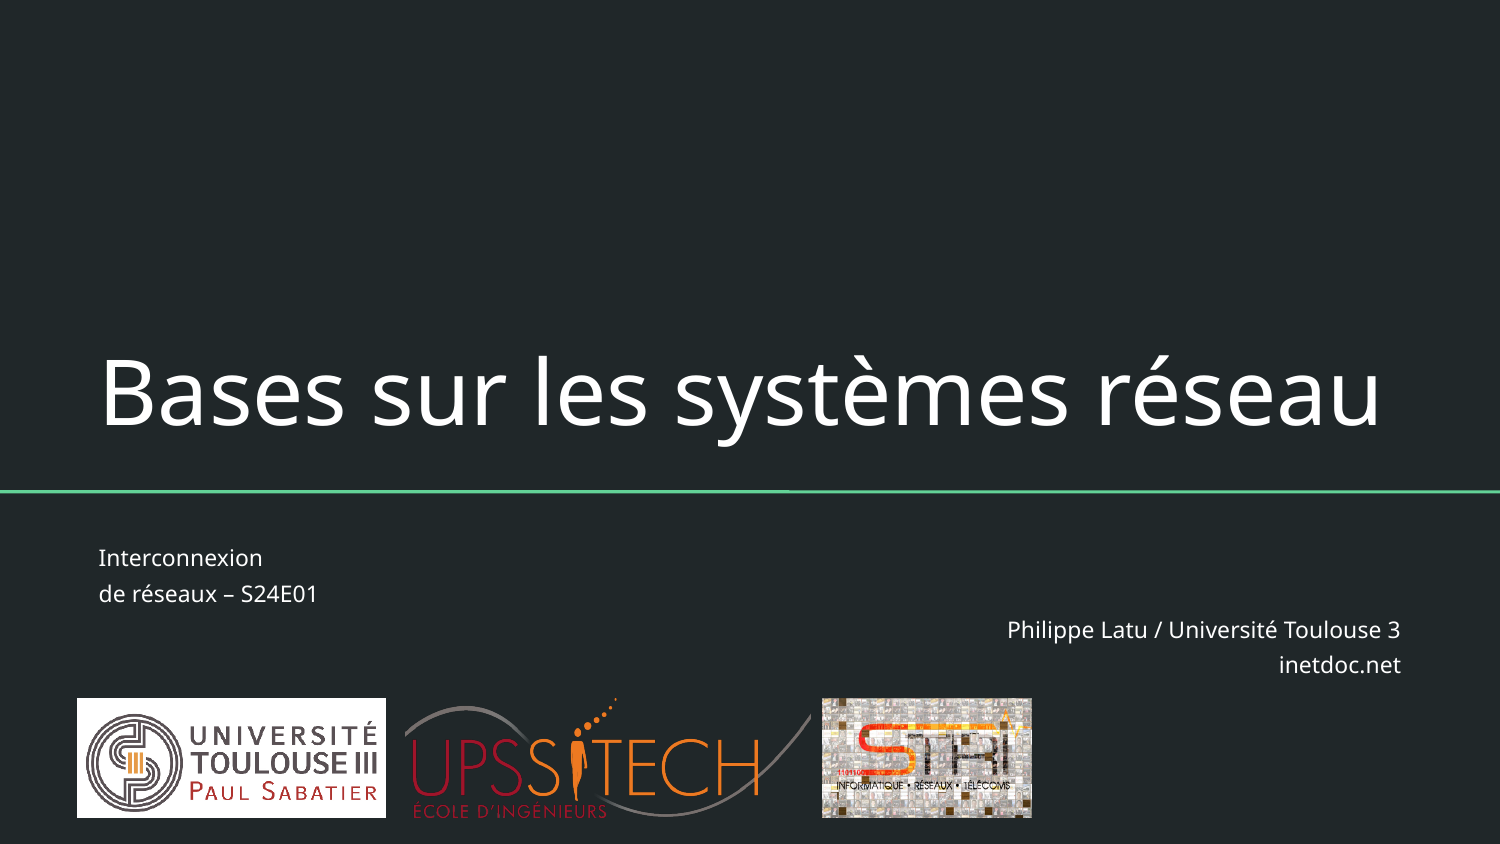

# Bases sur les systèmes réseau
Interconnexion
de réseaux – S24E01
Philippe Latu / Université Toulouse 3
inetdoc.net